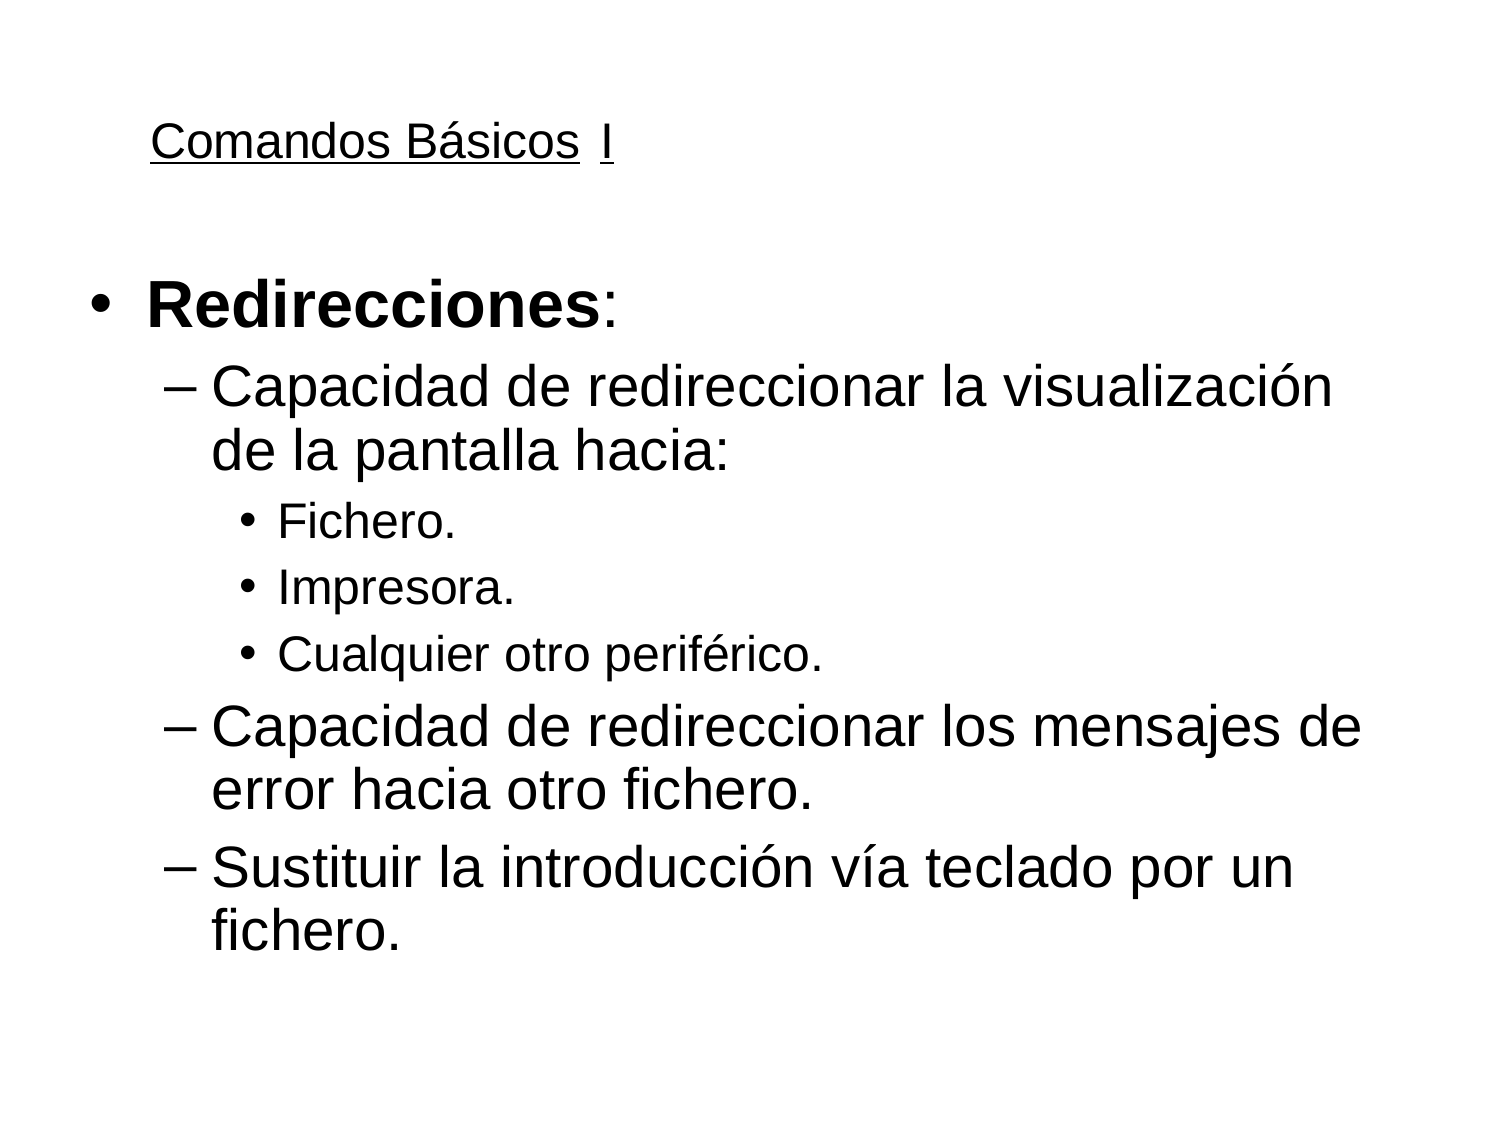

# Comandos Básicos	I
Redirecciones:
Capacidad de redireccionar la visualización de la pantalla hacia:
Fichero.
Impresora.
Cualquier otro periférico.
Capacidad de redireccionar los mensajes de error hacia otro fichero.
Sustituir la introducción vía teclado por un fichero.